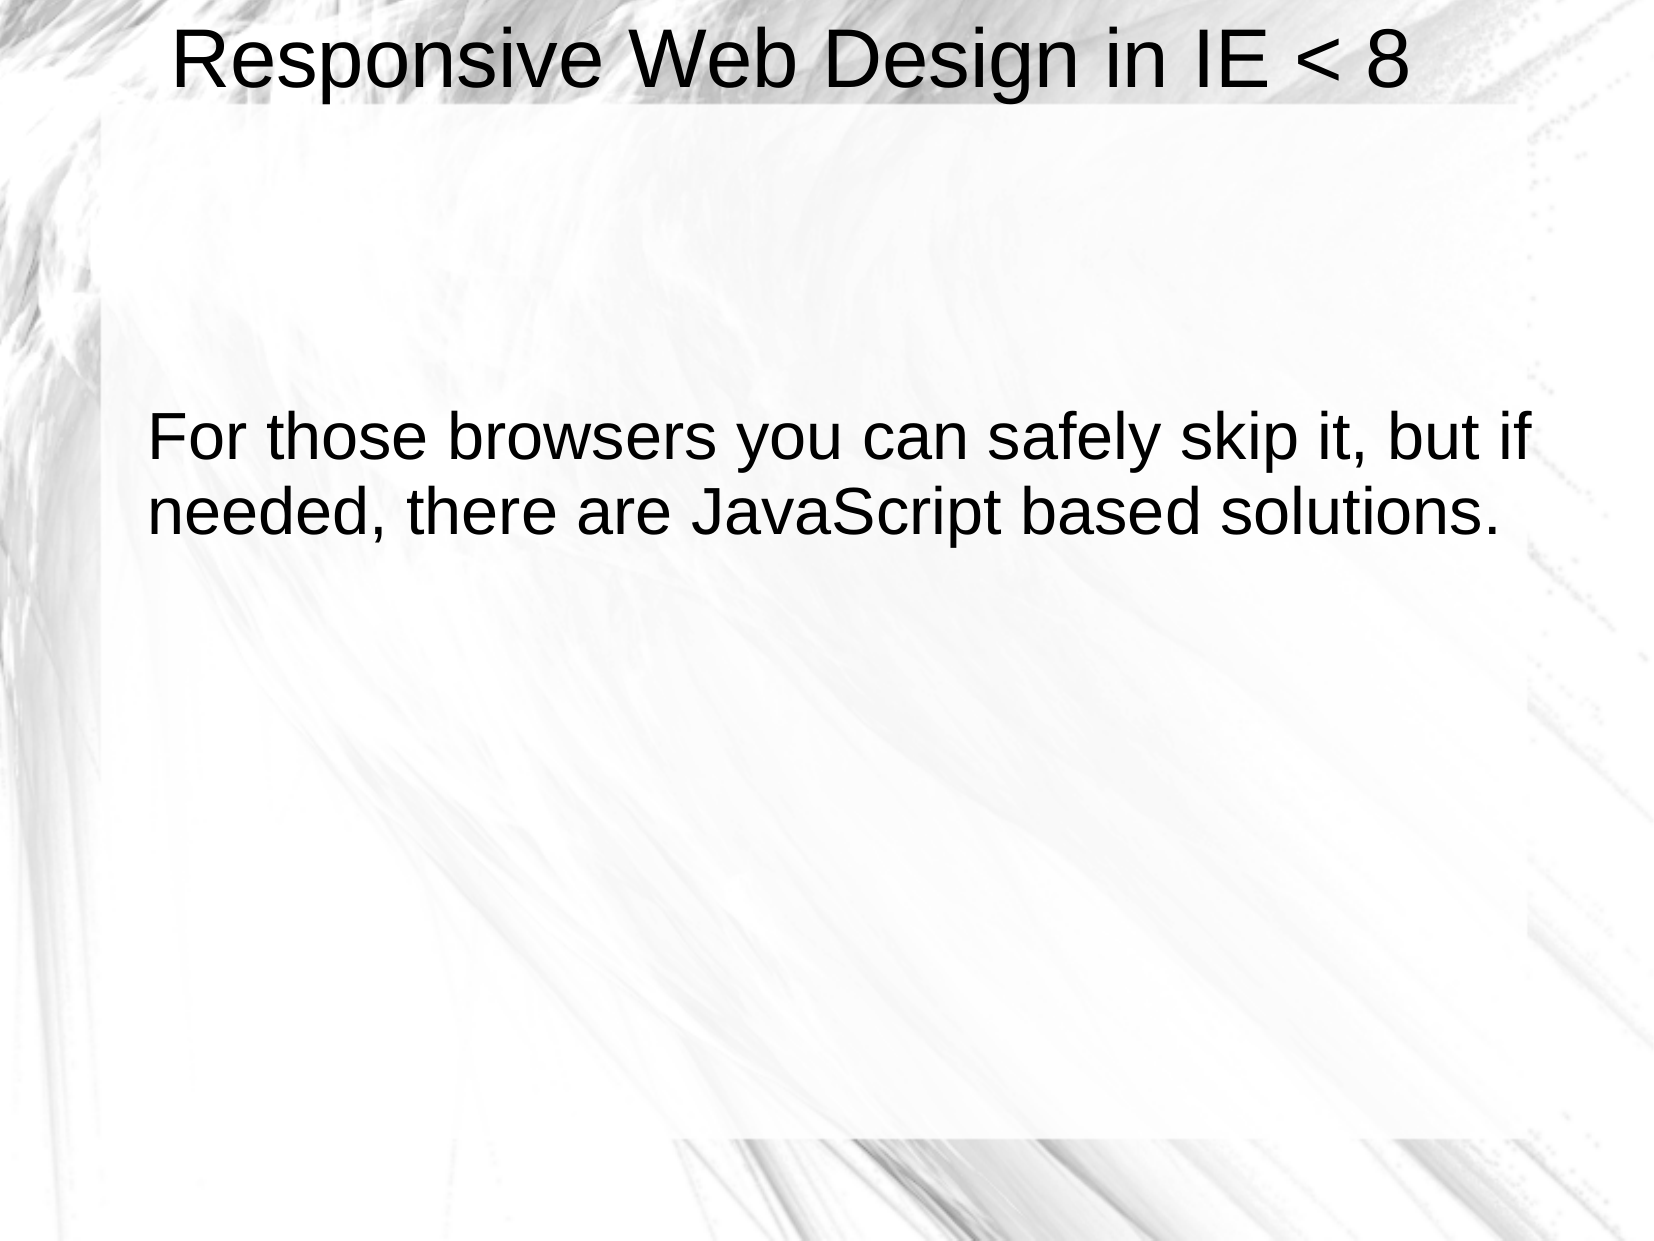

# Responsive Web Design in IE < 8
For those browsers you can safely skip it, but if needed, there are JavaScript based solutions.